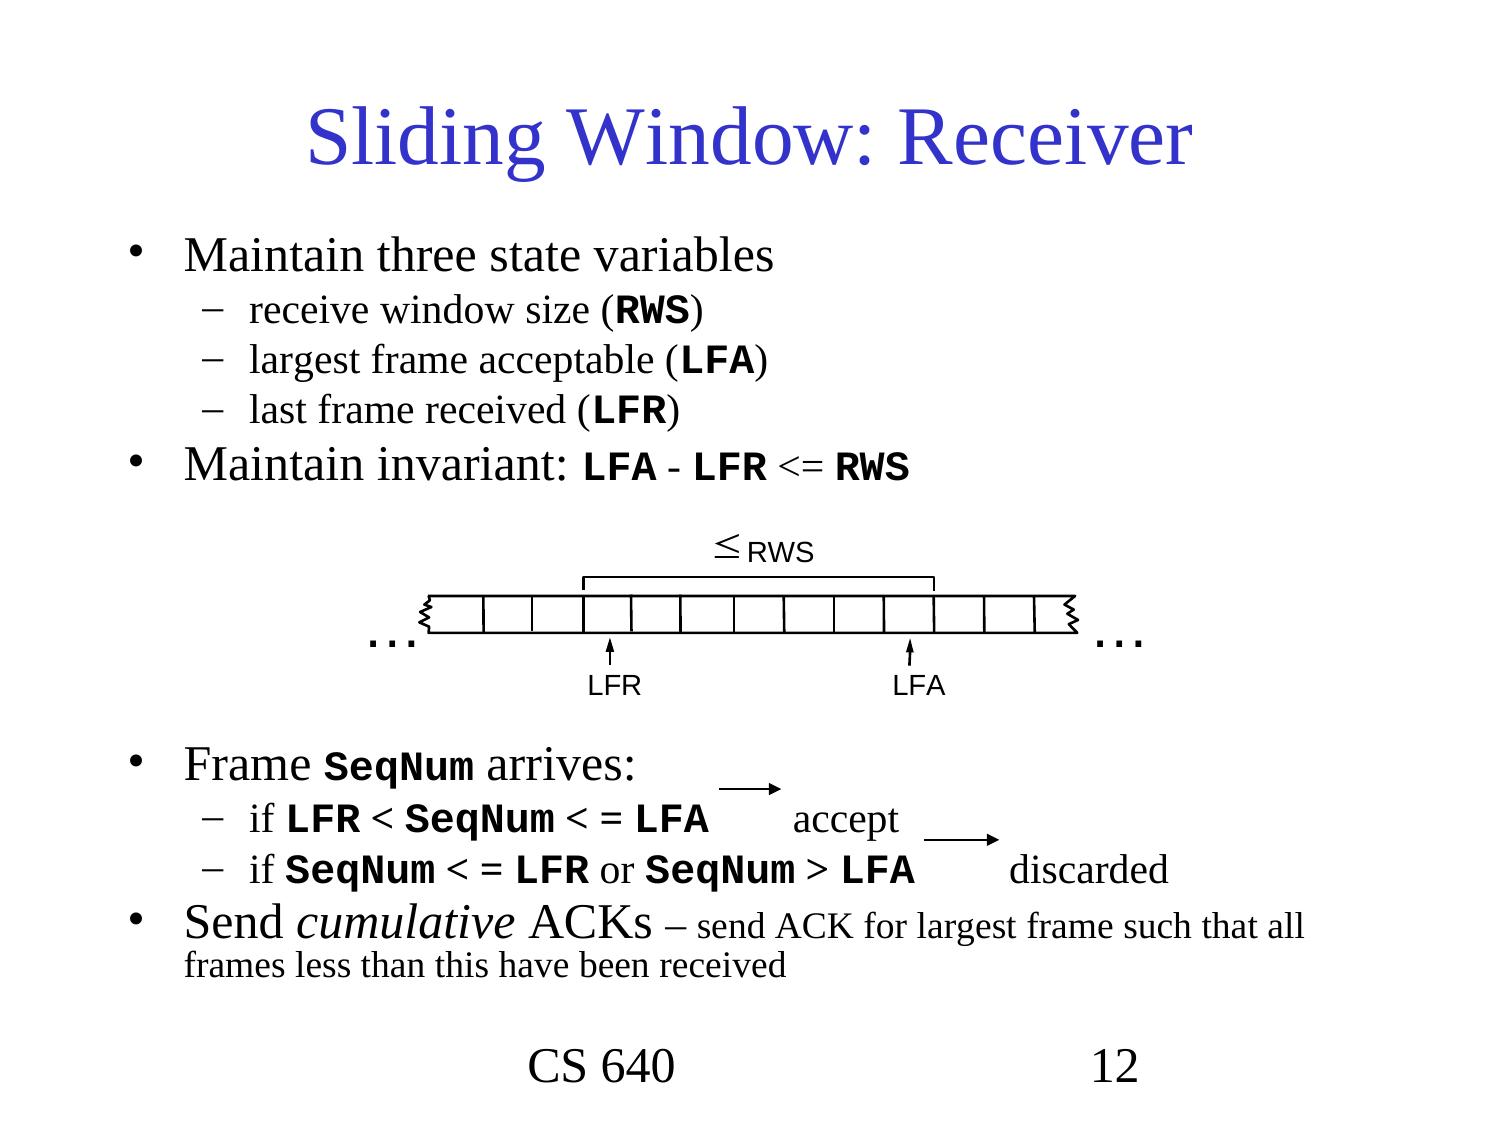

# Sliding Window: Receiver
Maintain three state variables
receive window size (RWS)
largest frame acceptable (LFA)
last frame received (LFR)
Maintain invariant: LFA - LFR <= RWS
Frame SeqNum arrives:
if LFR < SeqNum < = LFA accept
if SeqNum < = LFR or SeqNum > LFA discarded
Send cumulative ACKs – send ACK for largest frame such that all frames less than this have been received

 RWS
…
…
LFR
LFA
Fall 2001
CS 640
12